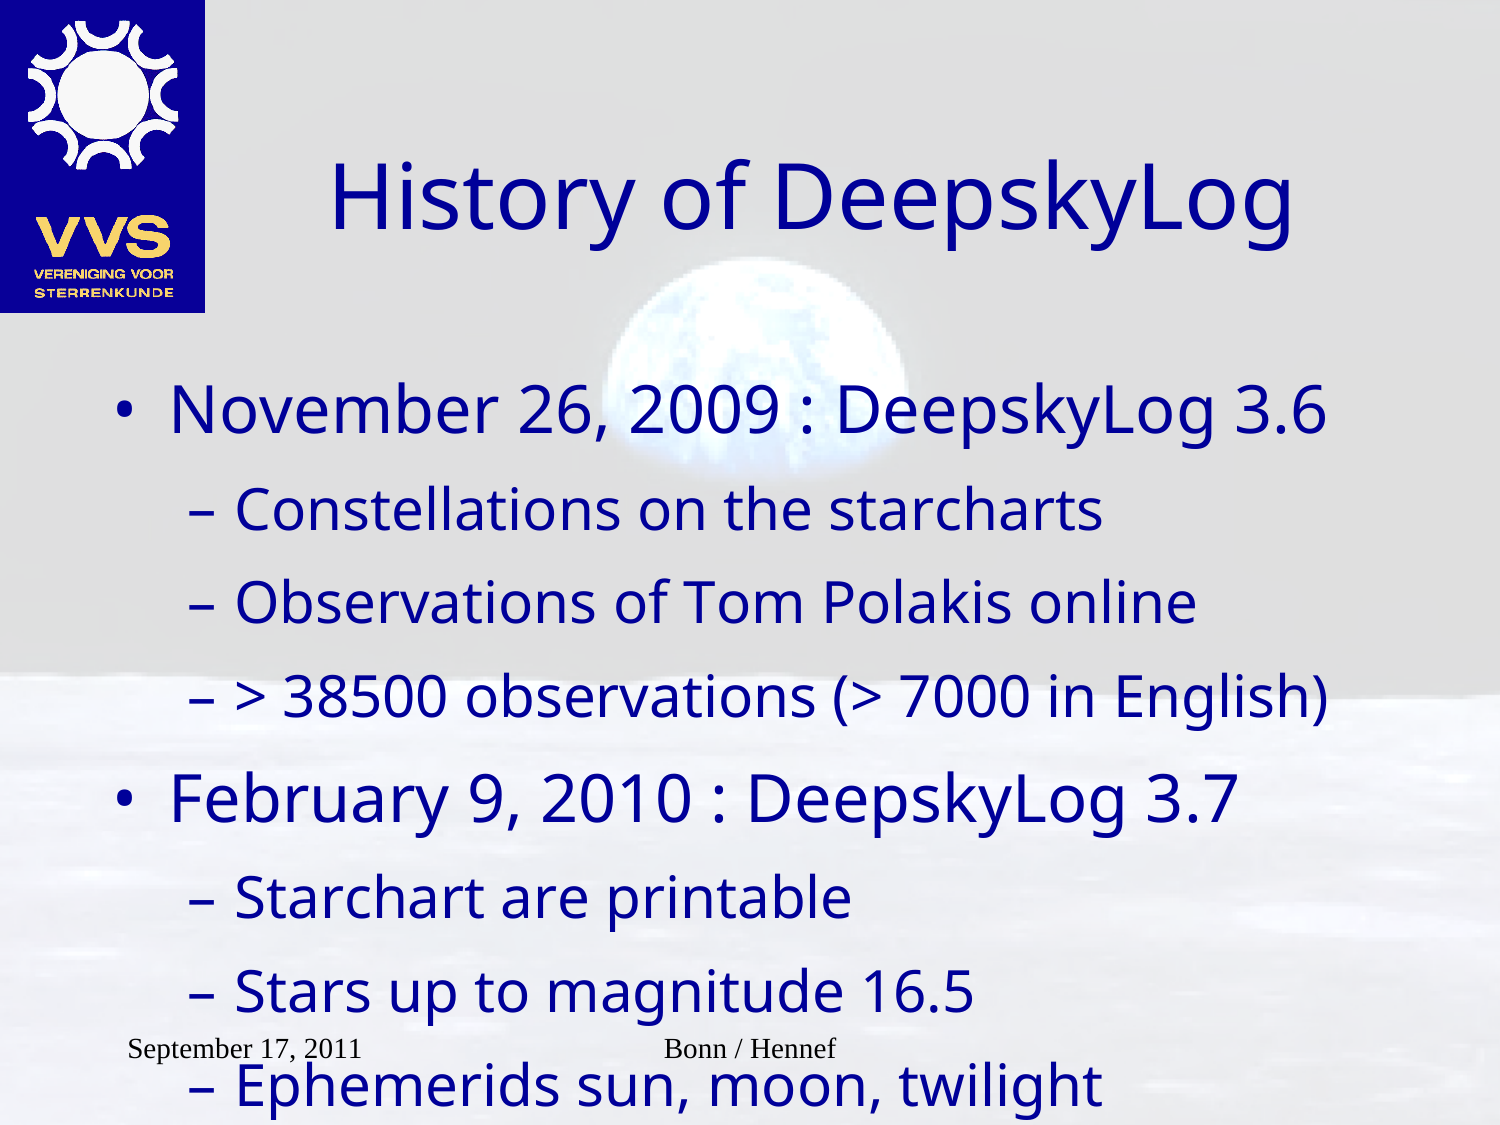

# History of DeepskyLog
November 26, 2009 : DeepskyLog 3.6
Constellations on the starcharts
Observations of Tom Polakis online
> 38500 observations (> 7000 in English)
February 9, 2010 : DeepskyLog 3.7
Starchart are printable
Stars up to magnitude 16.5
Ephemerids sun, moon, twilight
September 17, 2011
Bonn / Hennef